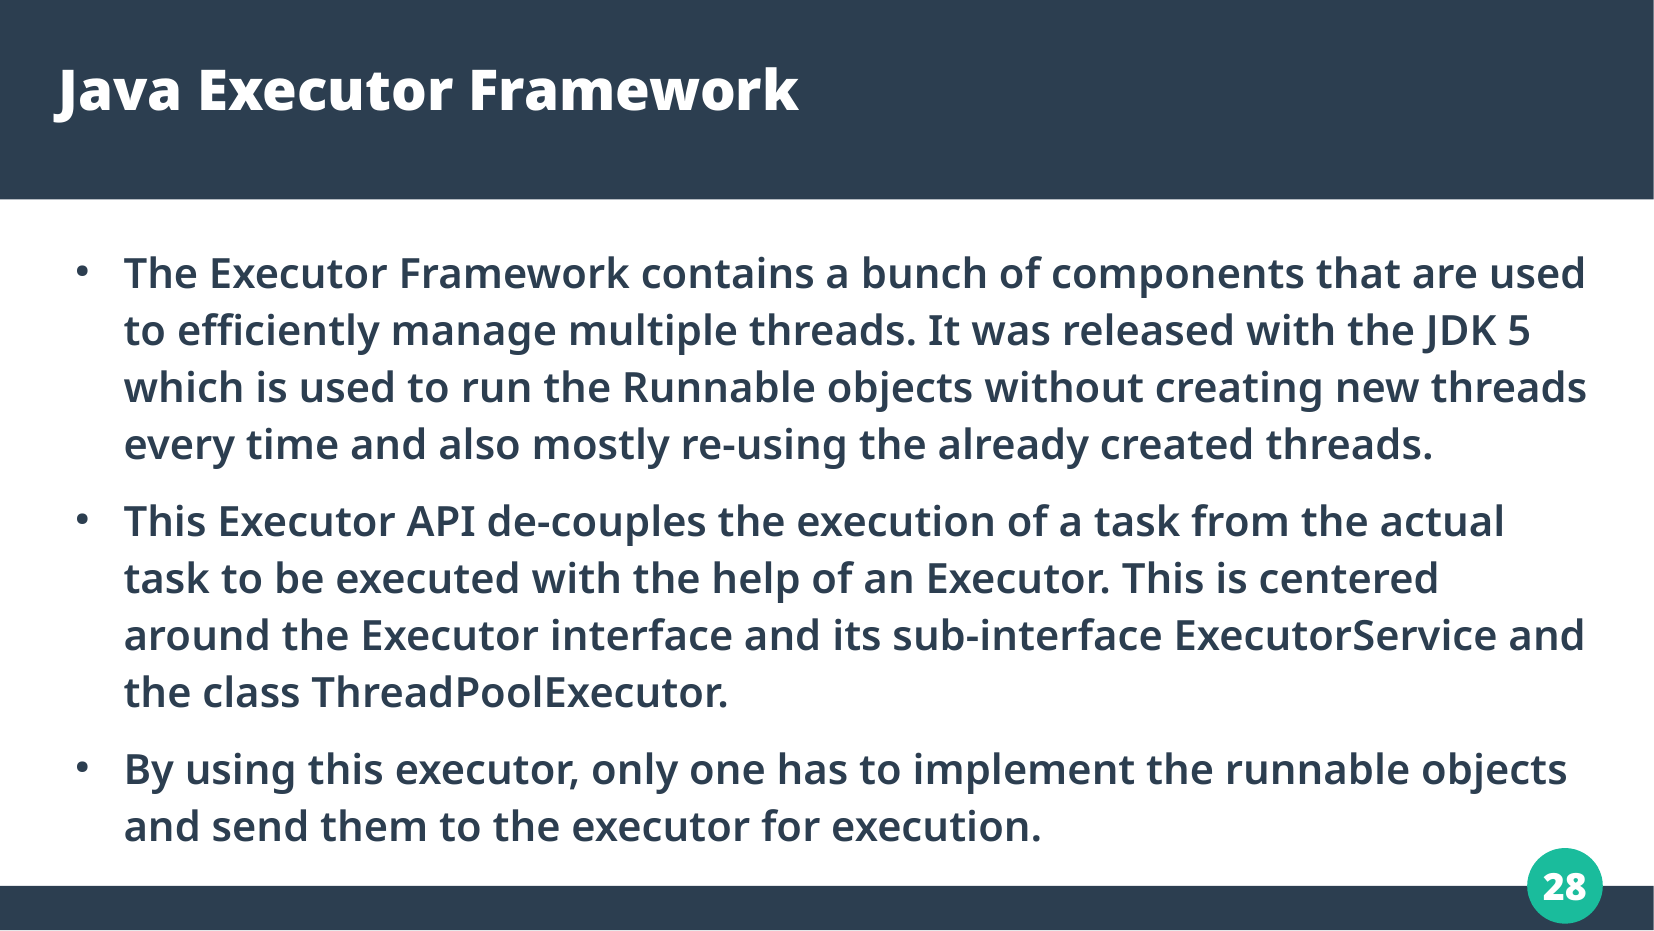

# Java Executor Framework
The Executor Framework contains a bunch of components that are used to efficiently manage multiple threads. It was released with the JDK 5 which is used to run the Runnable objects without creating new threads every time and also mostly re-using the already created threads.
This Executor API de-couples the execution of a task from the actual task to be executed with the help of an Executor. This is centered around the Executor interface and its sub-interface ExecutorService and the class ThreadPoolExecutor.
By using this executor, only one has to implement the runnable objects and send them to the executor for execution.